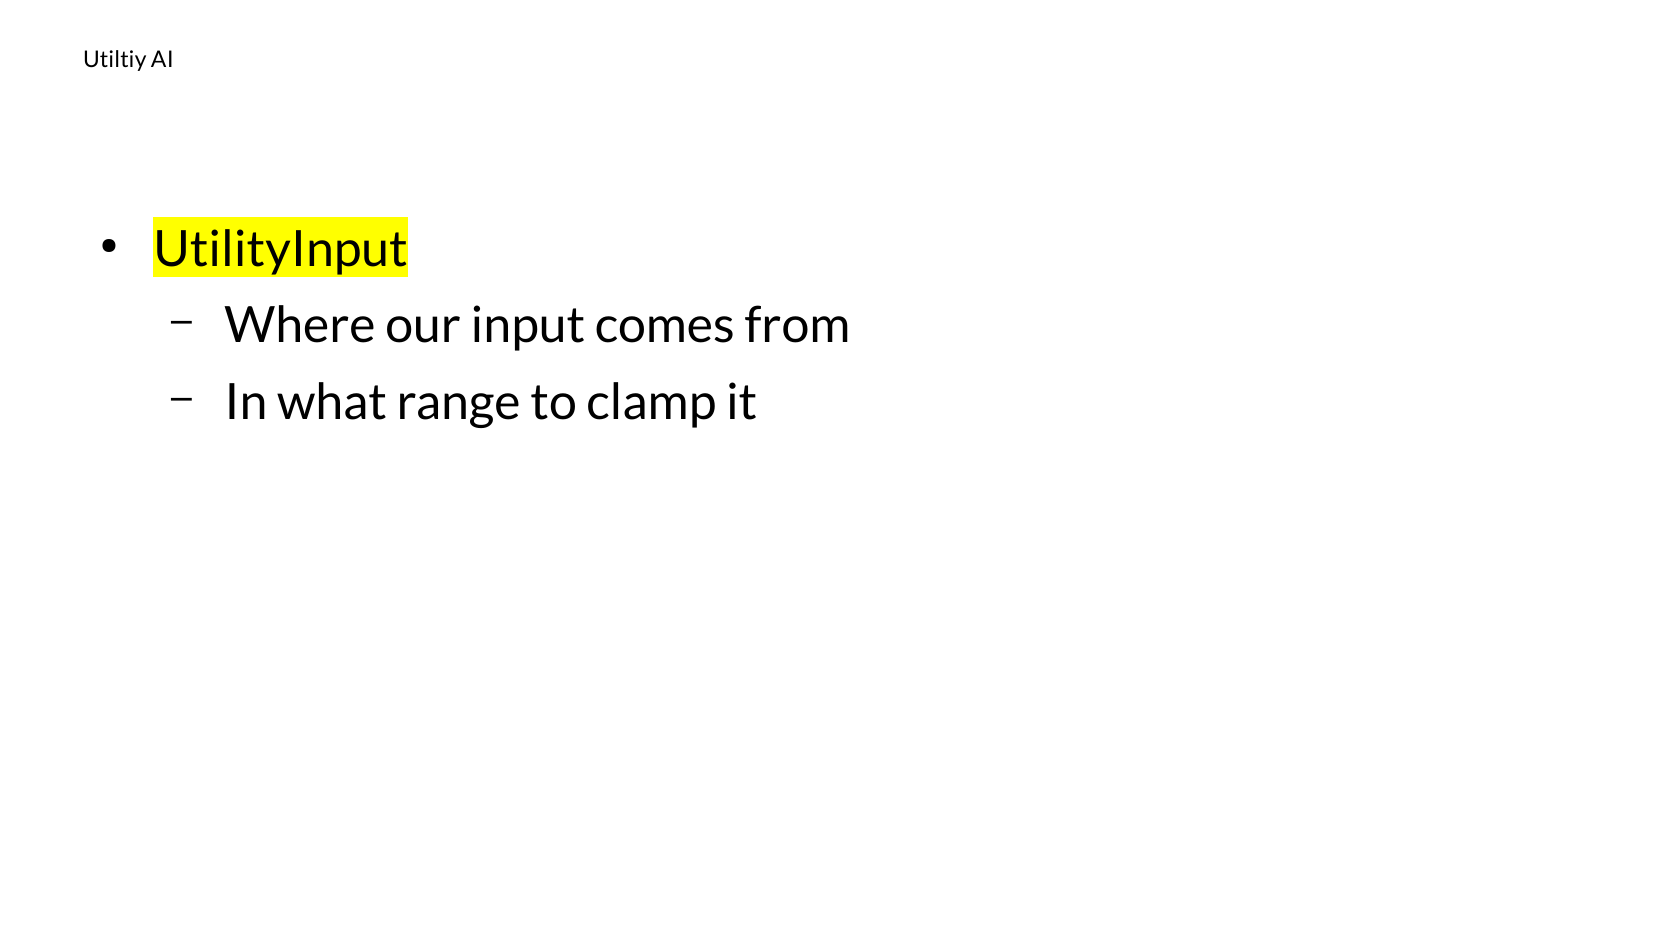

# Utiltiy AI
UtilityInput
Where our input comes from
In what range to clamp it